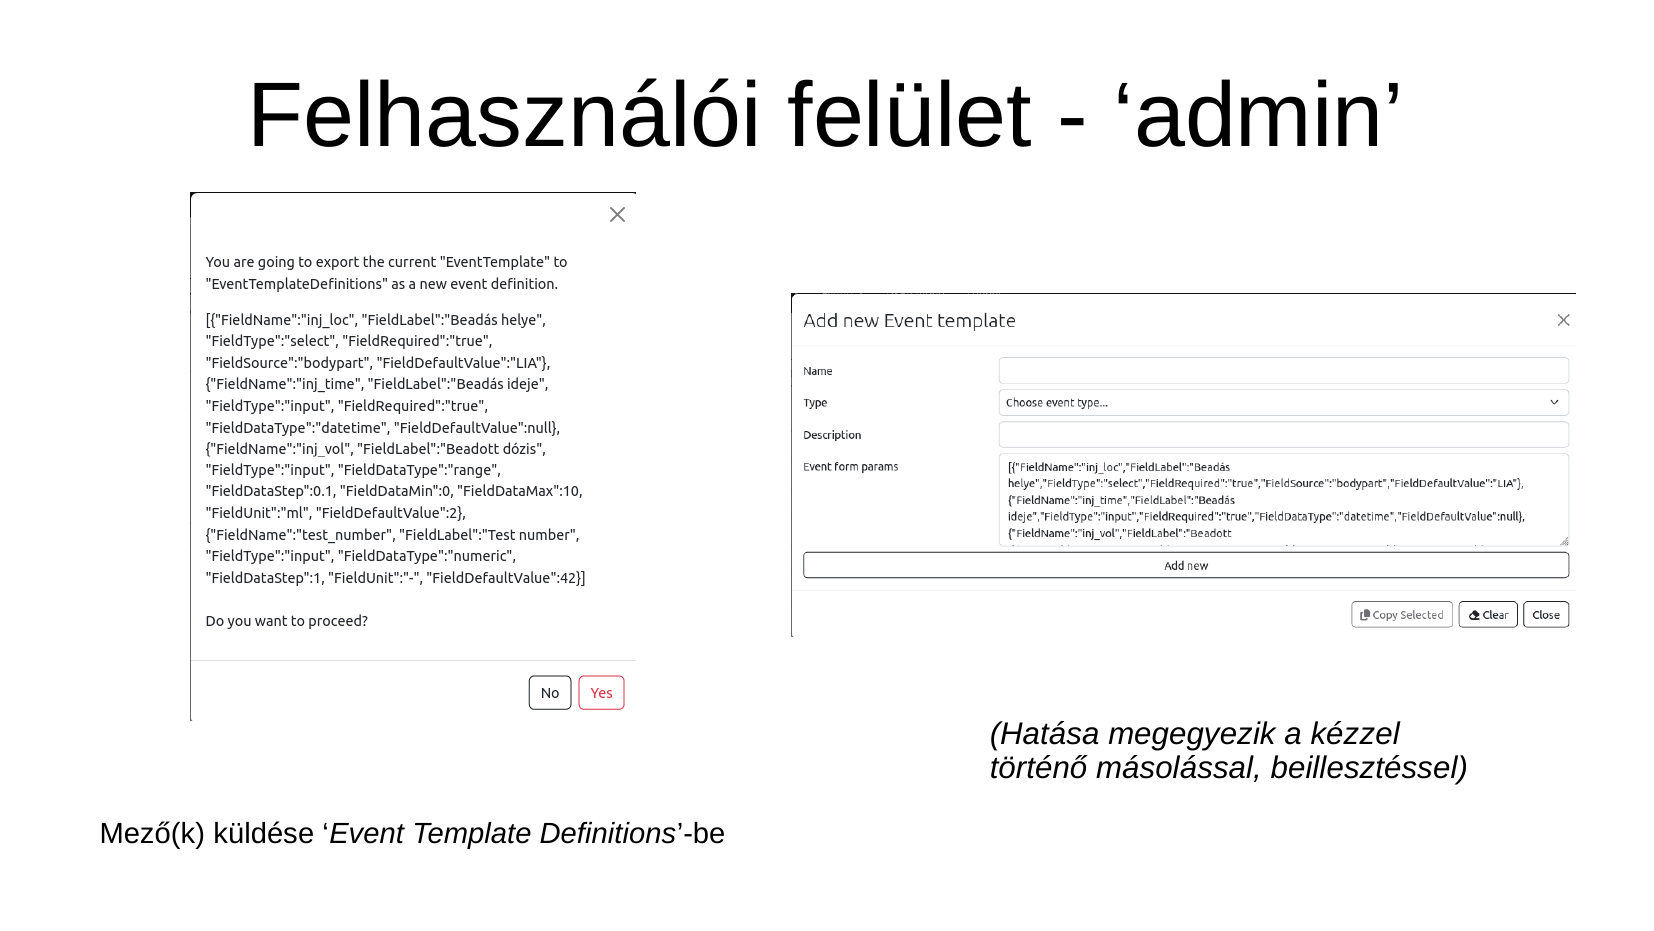

# Felhasználói felület - ‘admin’
(Hatása megegyezik a kézzel történő másolással, beillesztéssel)
Mező(k) küldése ‘Event Template Definitions’-be